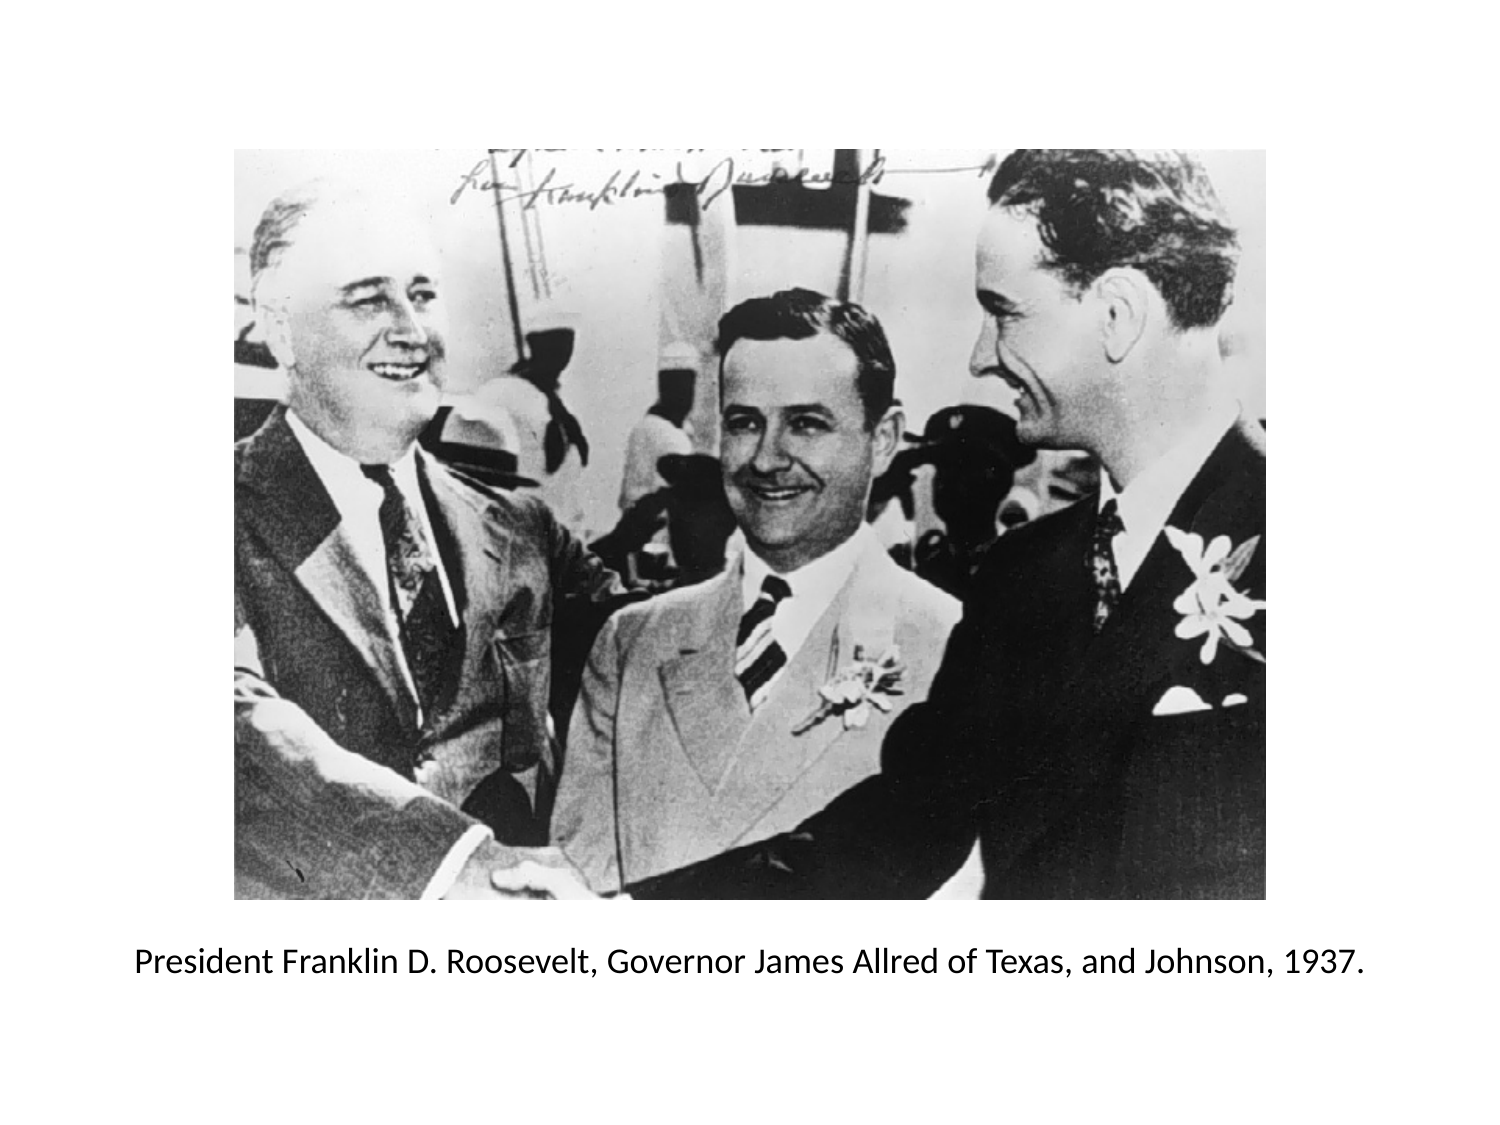

President Franklin D. Roosevelt, Governor James Allred of Texas, and Johnson, 1937.